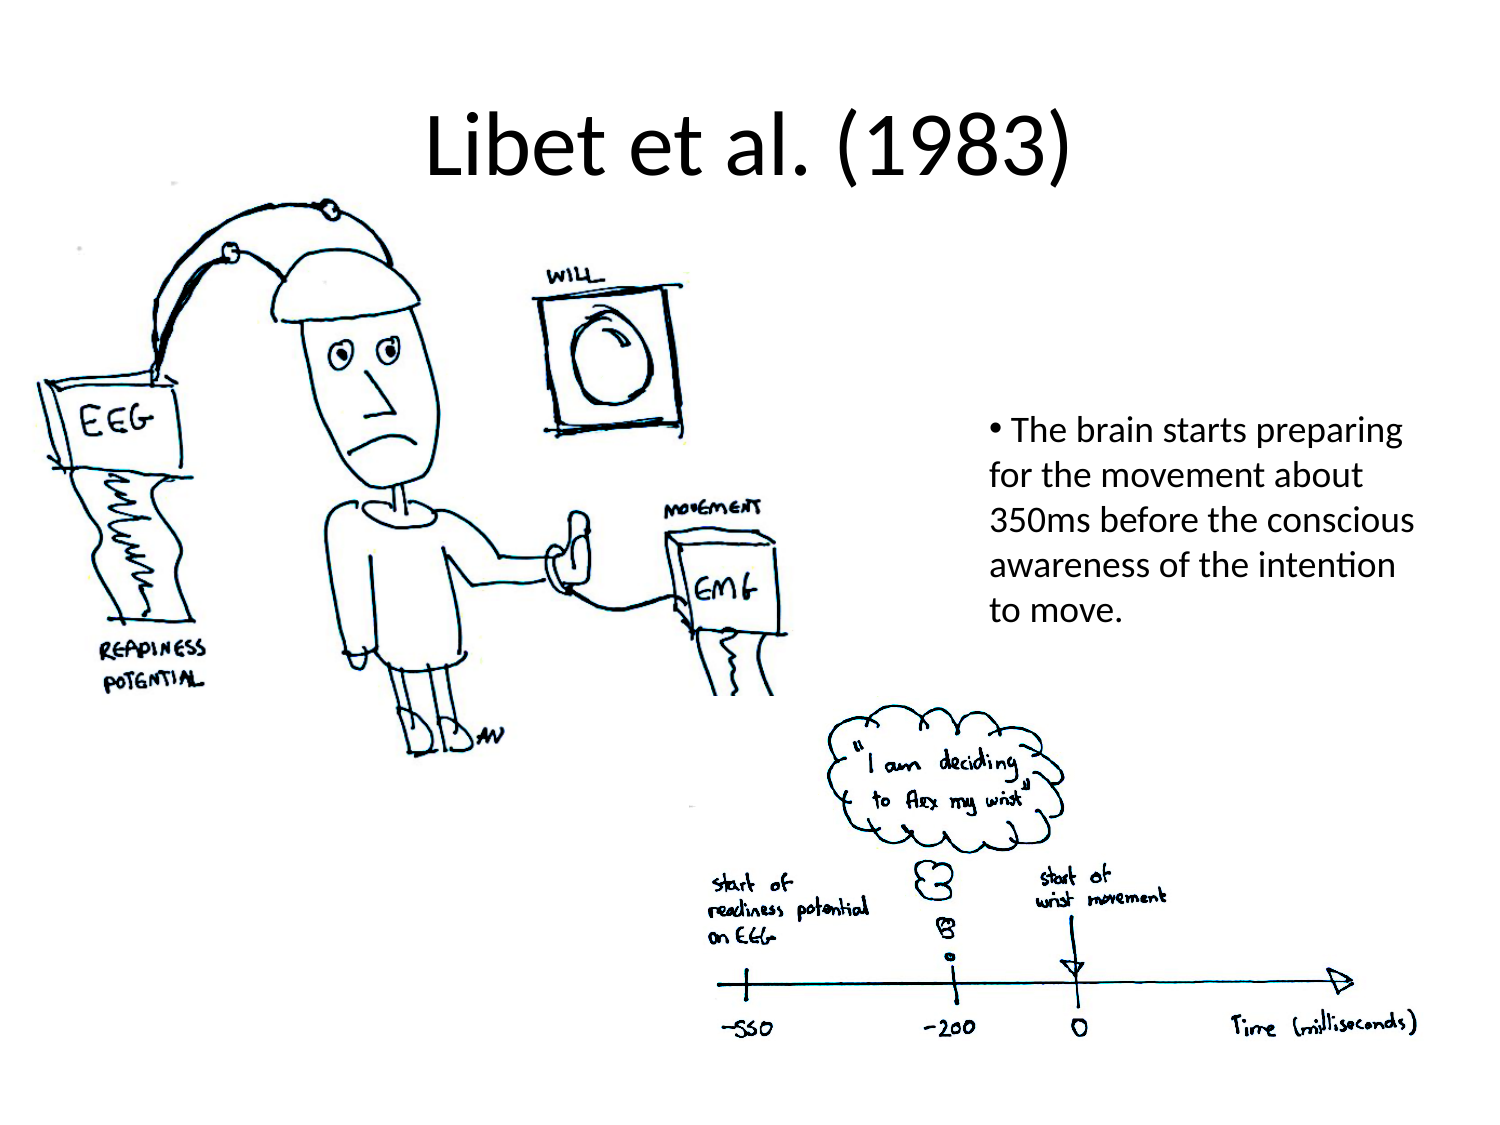

# Libet et al. (1983)
 The brain starts preparing for the movement about 350ms before the conscious awareness of the intention to move.